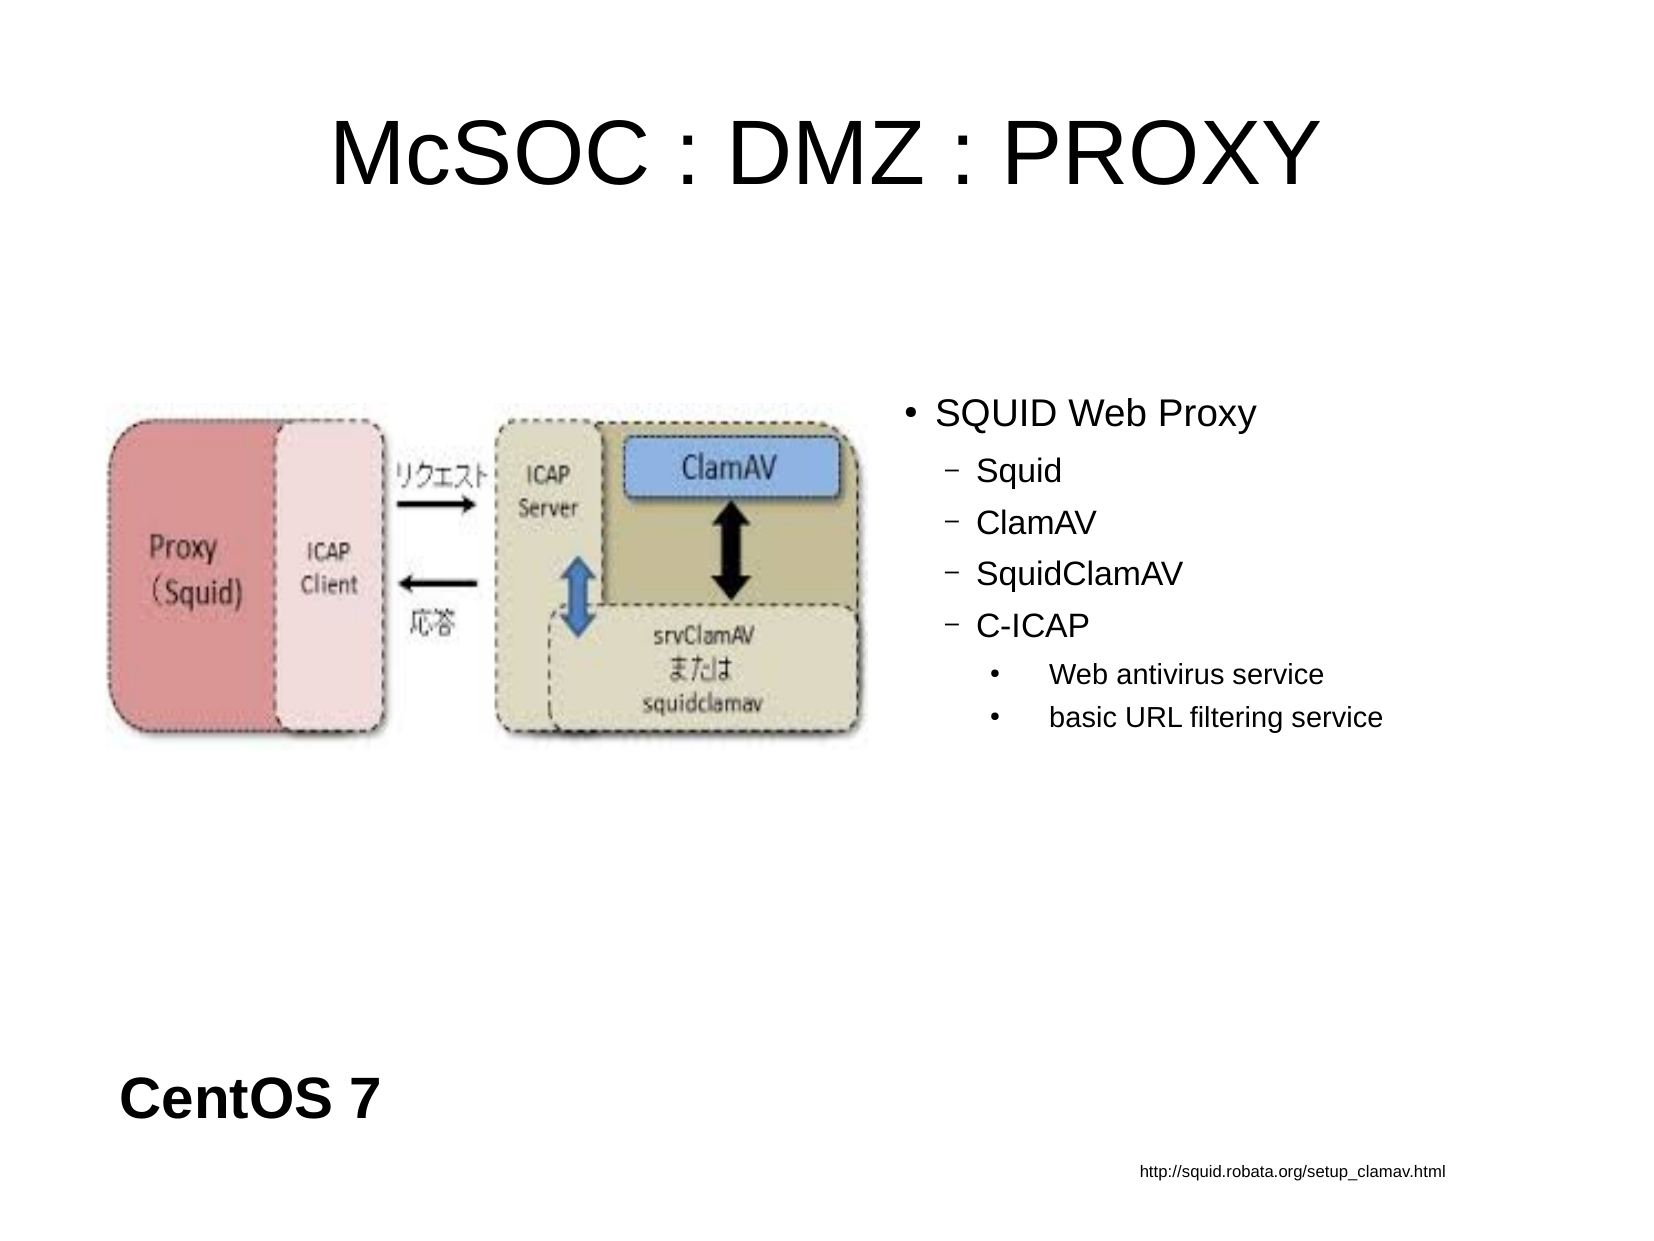

# McSOC : DMZ : PROXY
SQUID Web Proxy
Squid
ClamAV
SquidClamAV
C-ICAP
 Web antivirus service
 basic URL filtering service
CentOS 7
http://squid.robata.org/setup_clamav.html